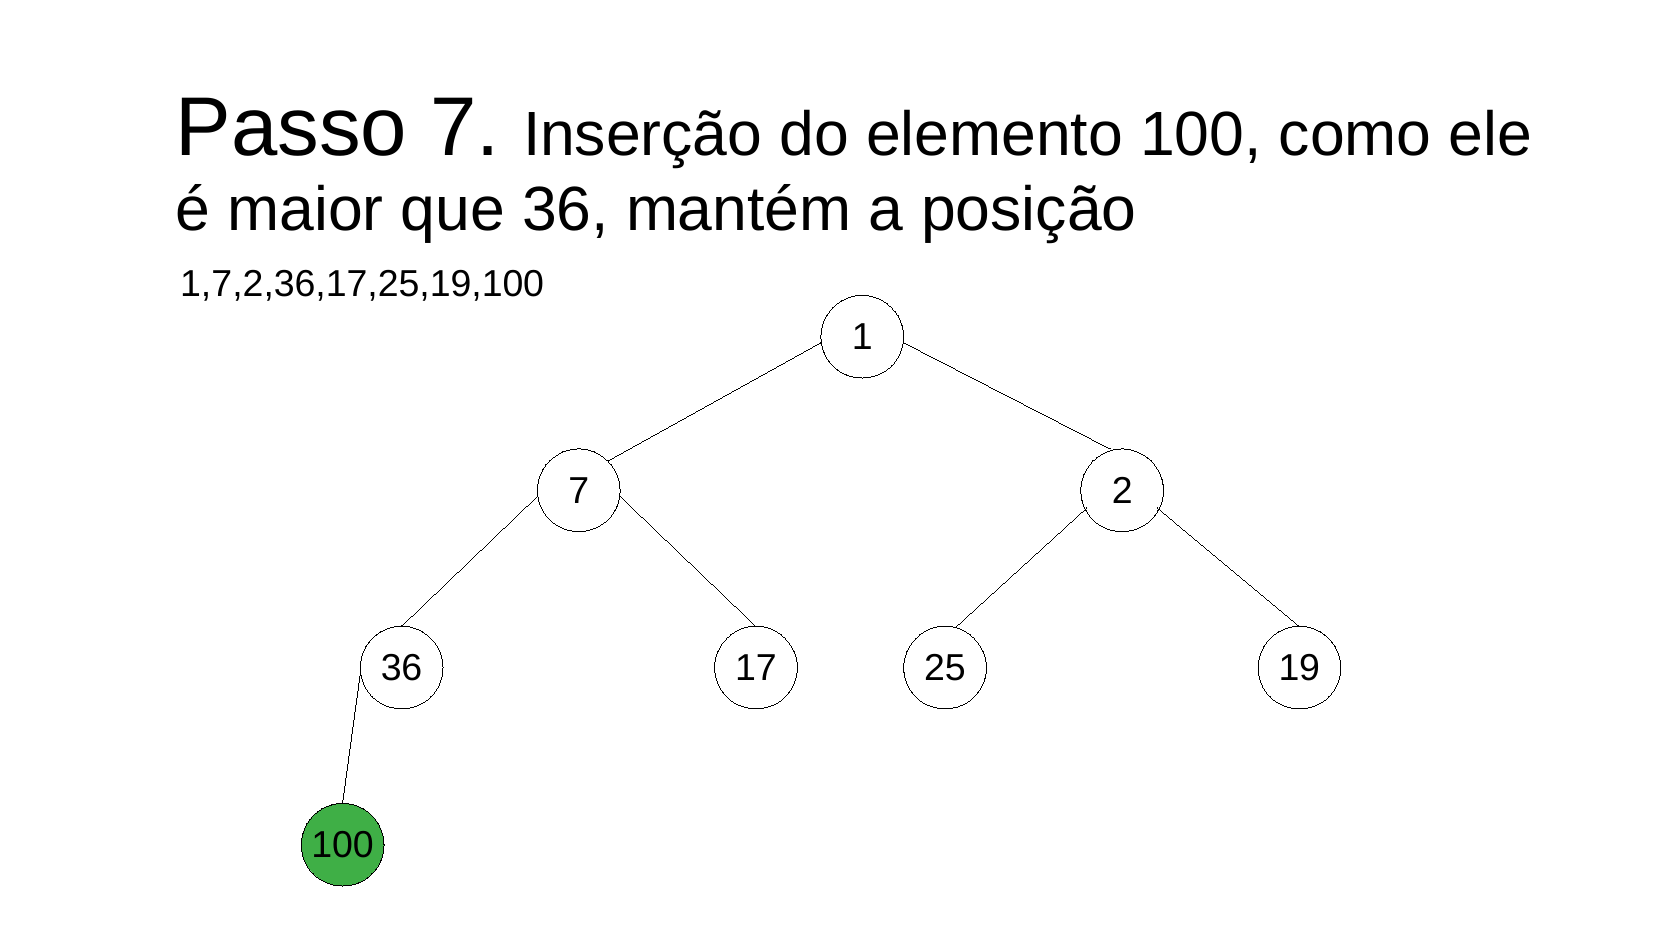

Passo 7. Inserção do elemento 100, como ele é maior que 36, mantém a posição
1,7,2,36,17,25,19,100
1
7
2
36
17
25
19
100